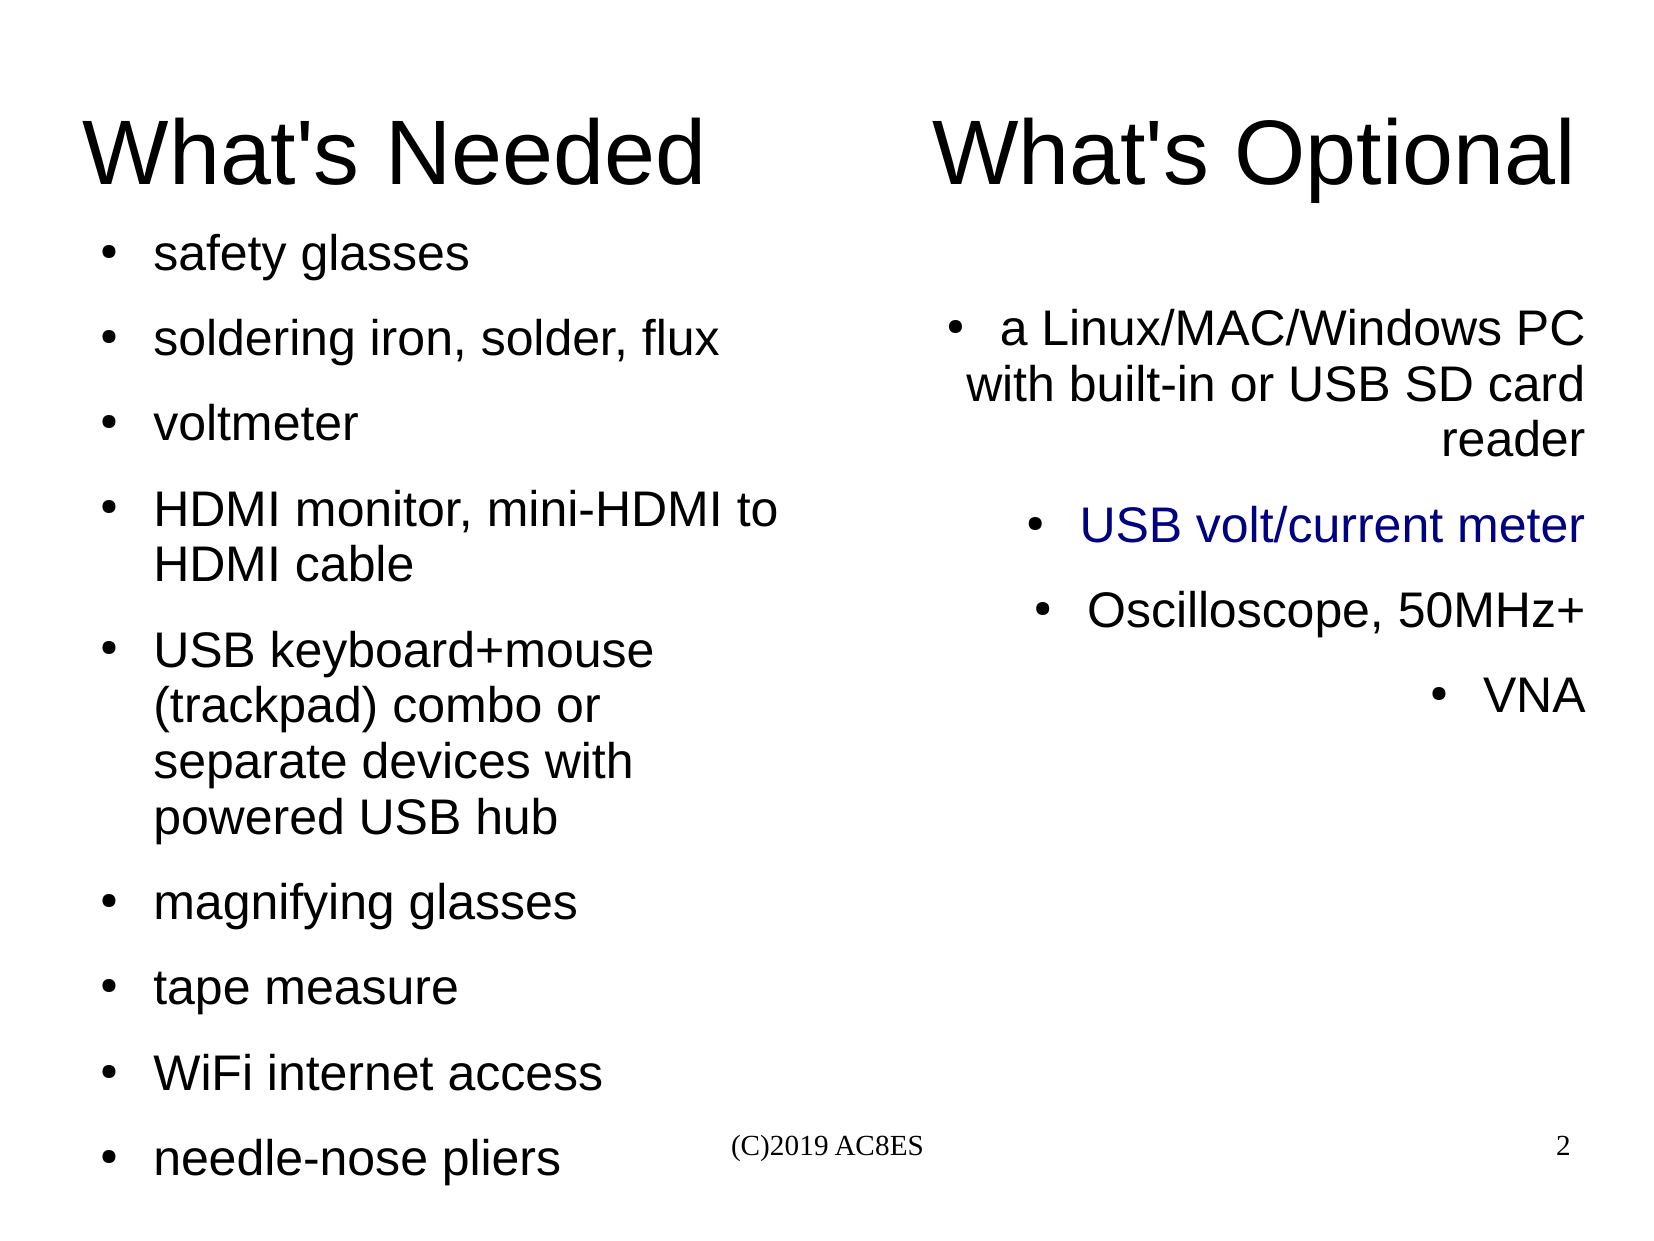

# What's Needed
What's Optional
safety glasses
soldering iron, solder, flux
voltmeter
HDMI monitor, mini-HDMI to HDMI cable
USB keyboard+mouse (trackpad) combo or separate devices with powered USB hub
magnifying glasses
tape measure
WiFi internet access
needle-nose pliers
a Linux/MAC/Windows PC with built-in or USB SD card reader
USB volt/current meter
Oscilloscope, 50MHz+
VNA
(C)2019 AC8ES
2